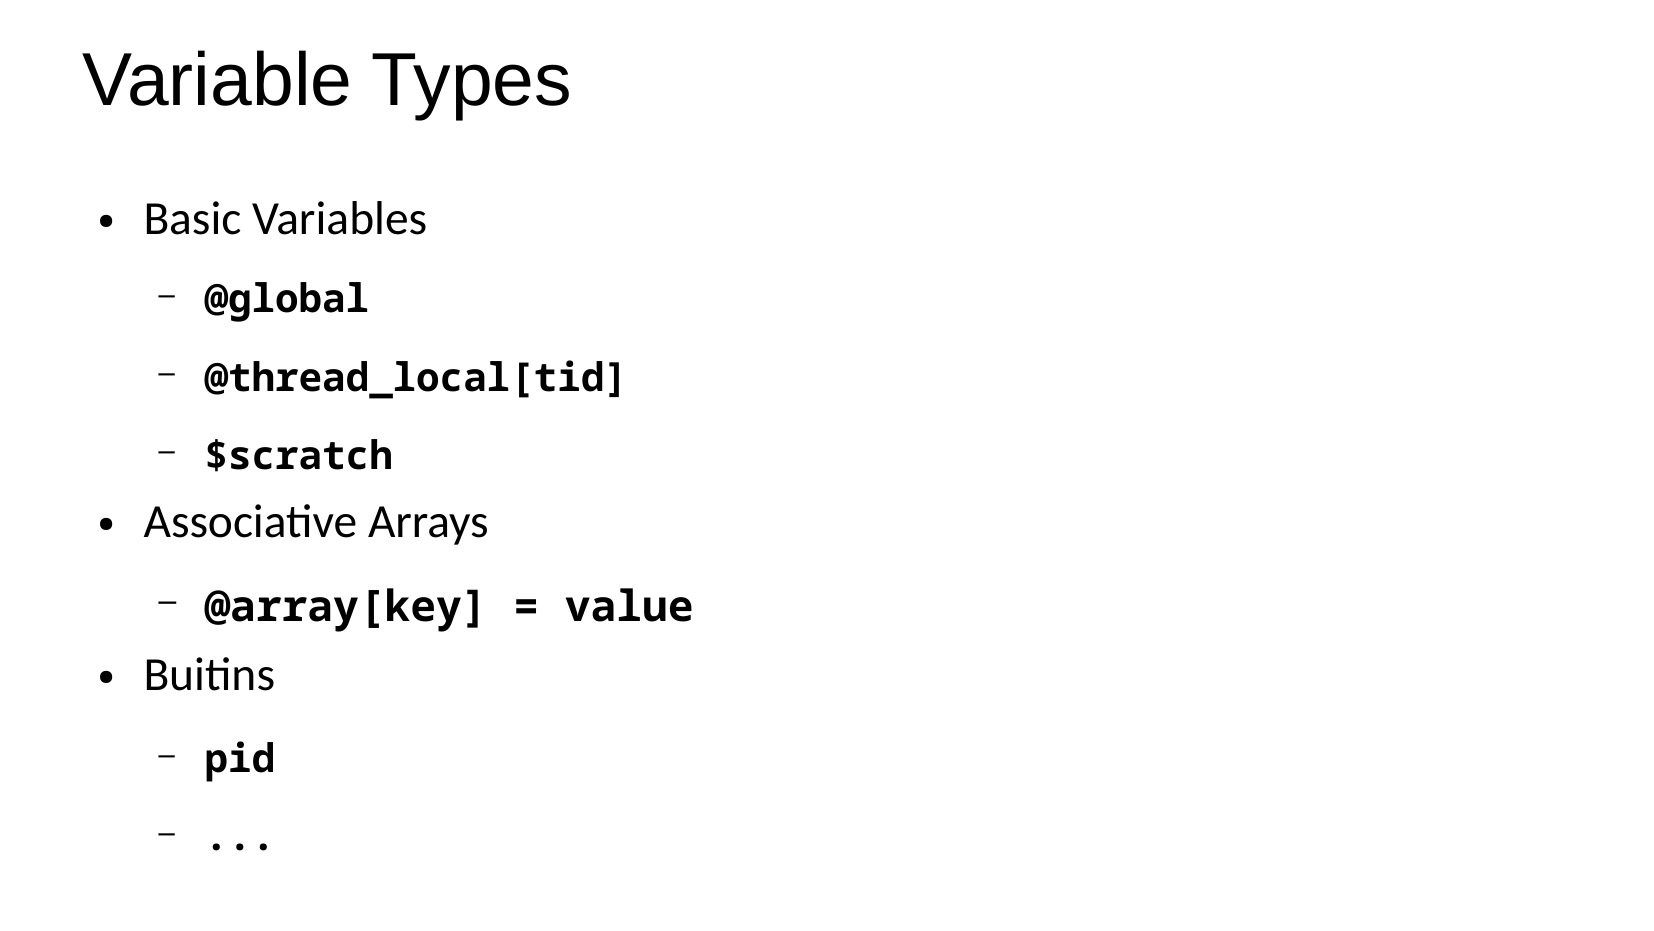

# Variable Types
Basic Variables
@global
@thread_local[tid]
$scratch
Associative Arrays
@array[key] = value
Buitins
pid
...